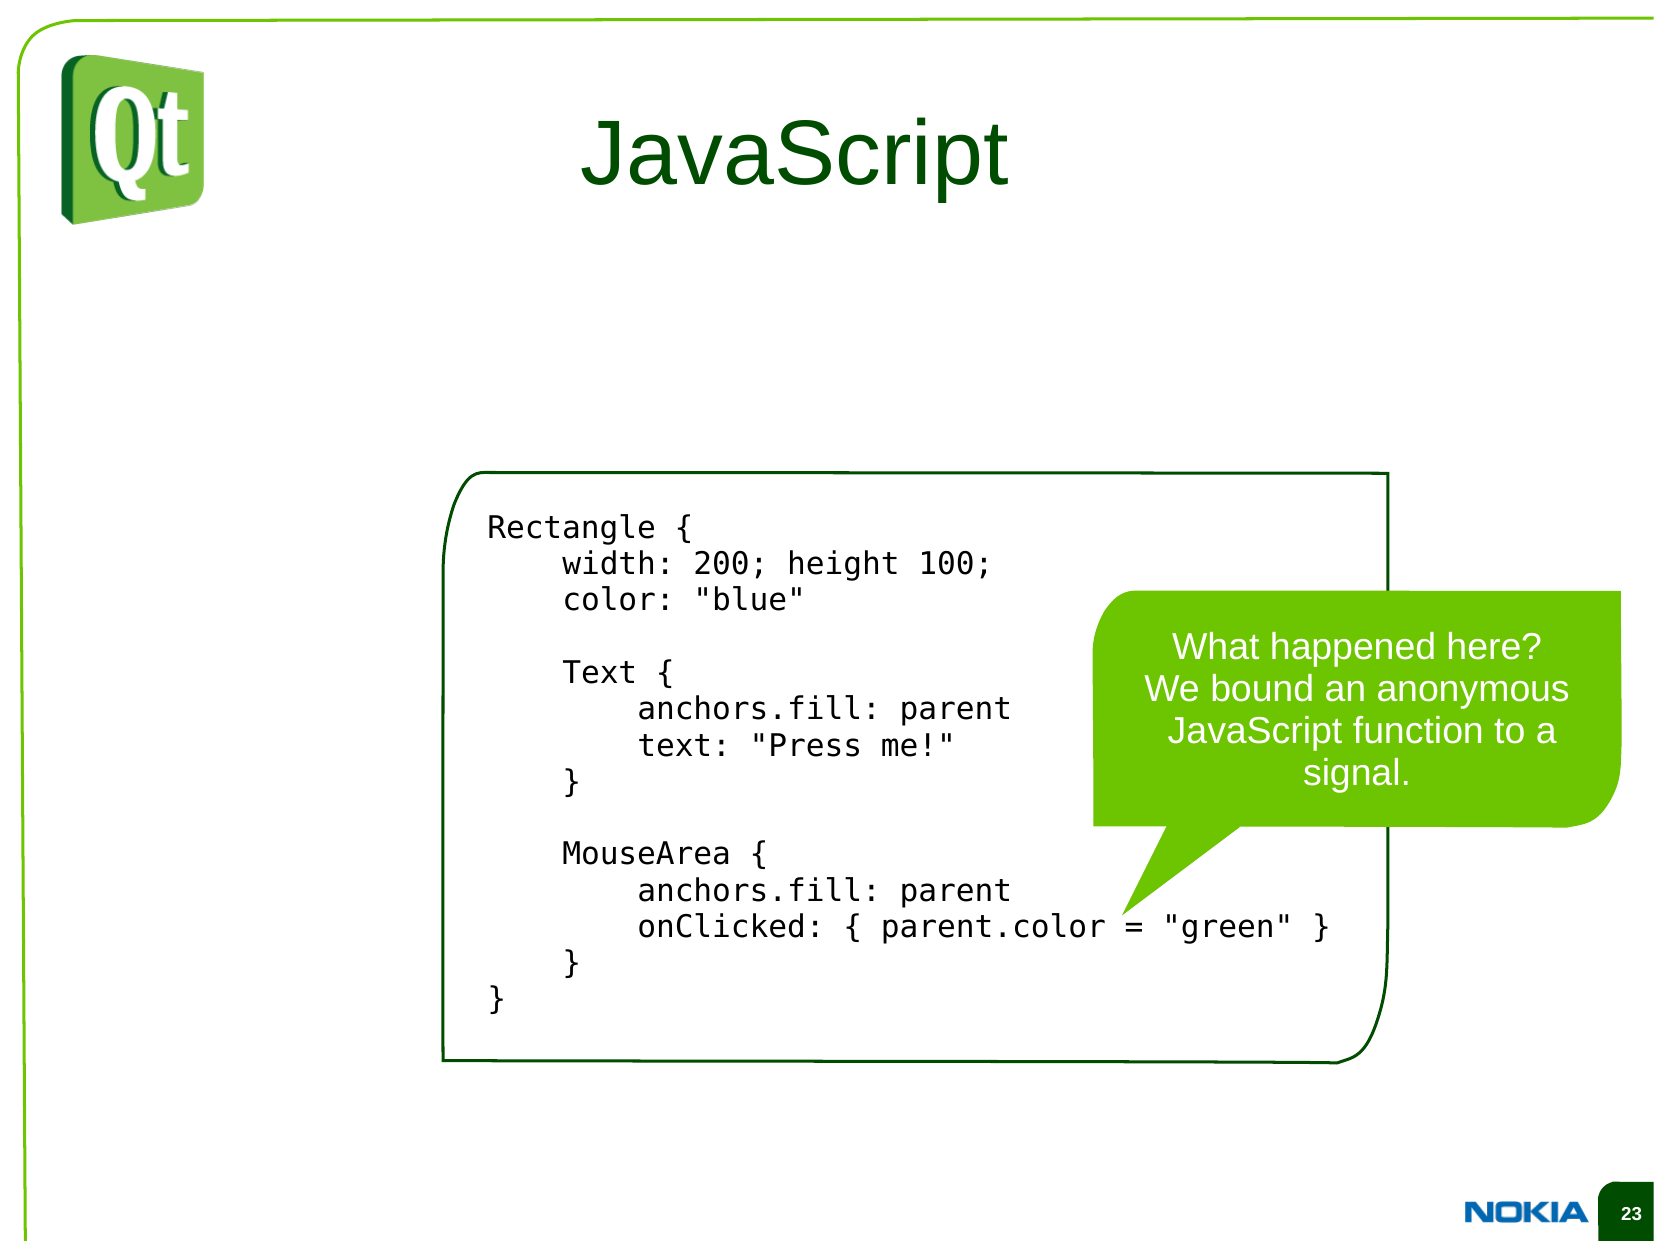

# JavaScript
Rectangle {
 width: 200; height 100;
 color: "blue"
 Text {
 anchors.fill: parent
 text: "Press me!"
 }
 MouseArea {
 anchors.fill: parent
 onClicked: { parent.color = "green" }
 }
}
What happened here?
We bound an anonymous
 JavaScript function to a
signal.